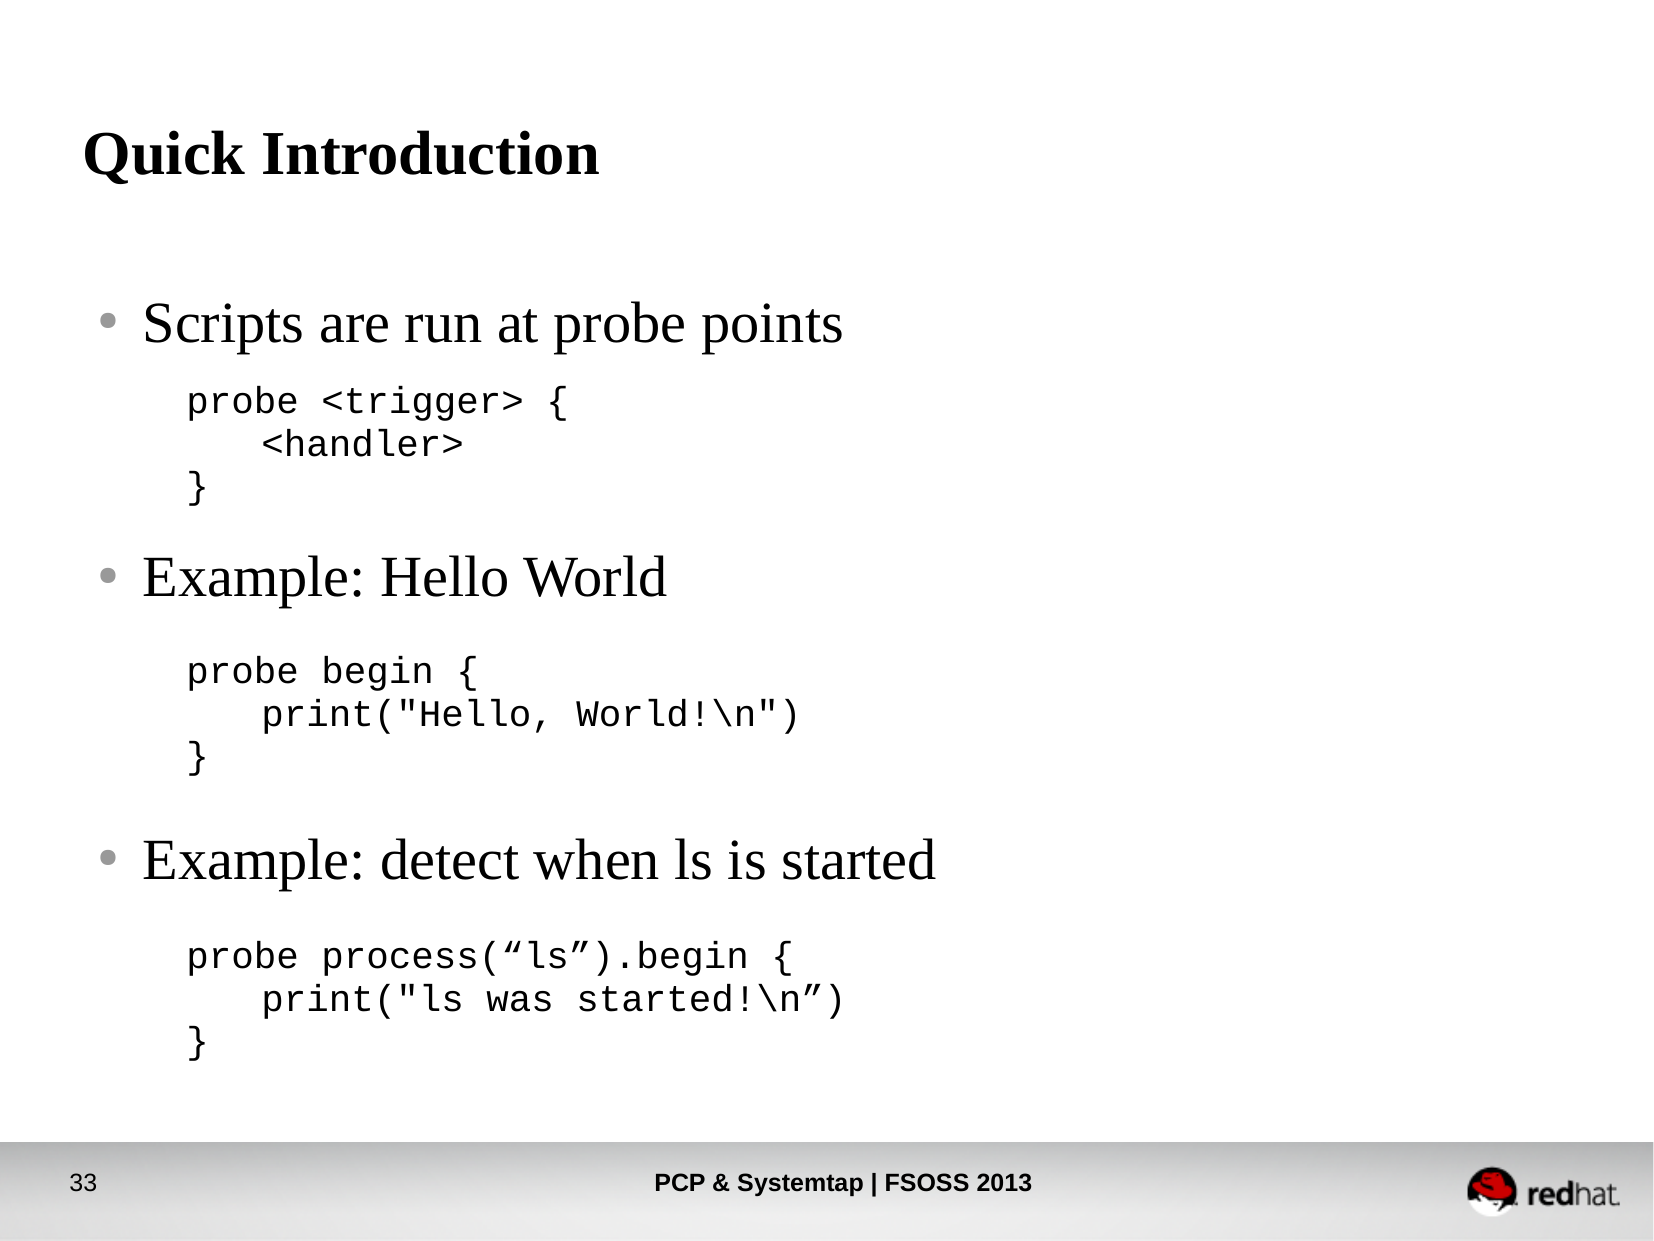

# Quick Introduction
Scripts are run at probe points
Example: Hello World
Example: detect when ls is started
probe <trigger> {
	<handler>
}
probe begin {
	print("Hello, World!\n")
}
probe process(“ls”).begin {
	print("ls was started!\n”)
}